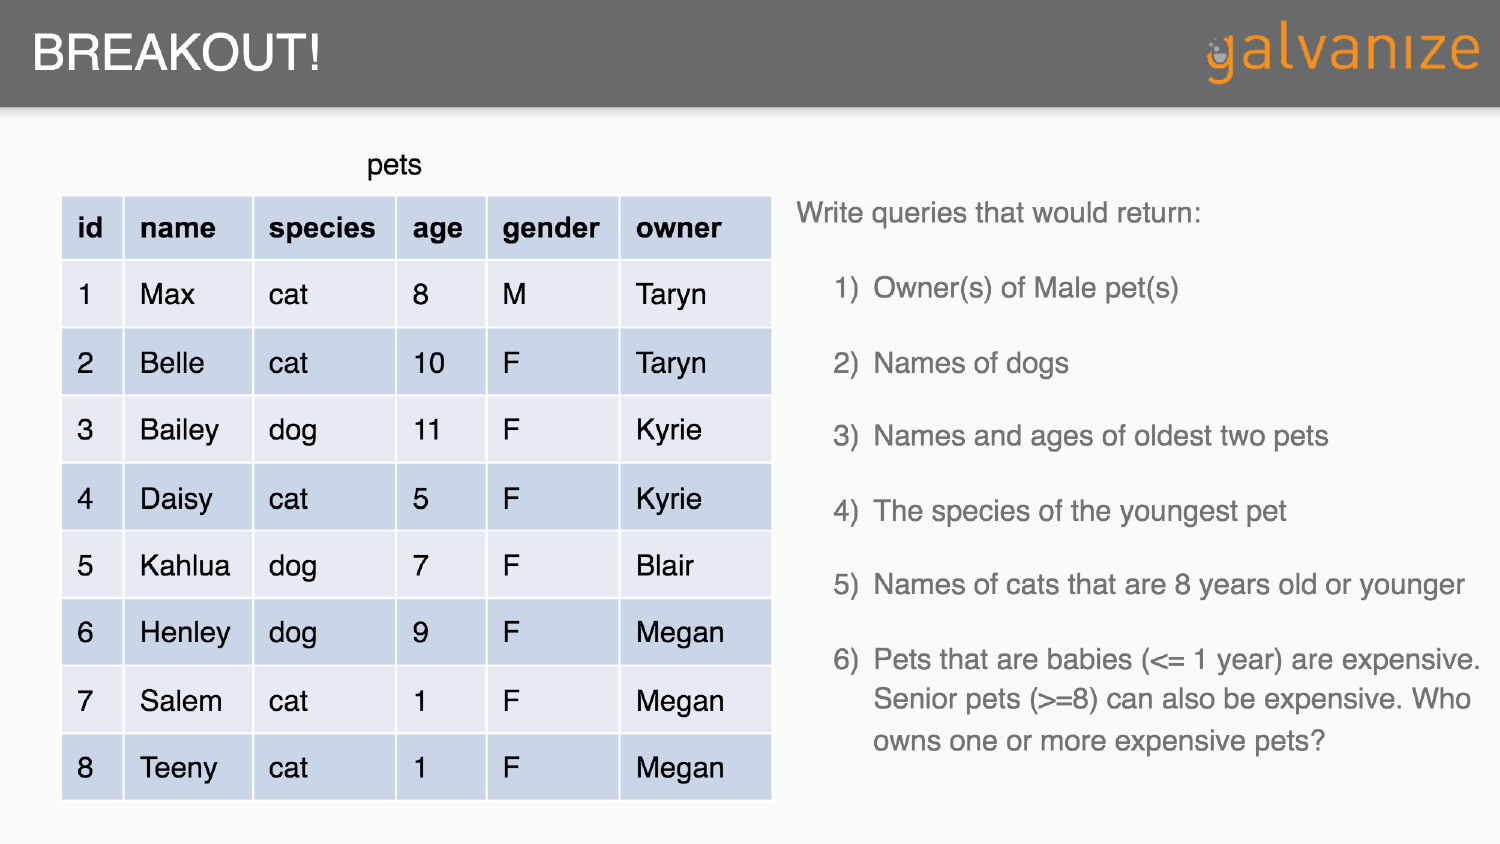

# Breakout #1
Using:
 a text editor (to write and save your queries)
Terminal (to run PostgreSQL)
Schema and Data from
Introduction to SQL for Data Scientists by Ben Smith
Answer:
Queries 0, 1, 2, and 3 in queries.sql